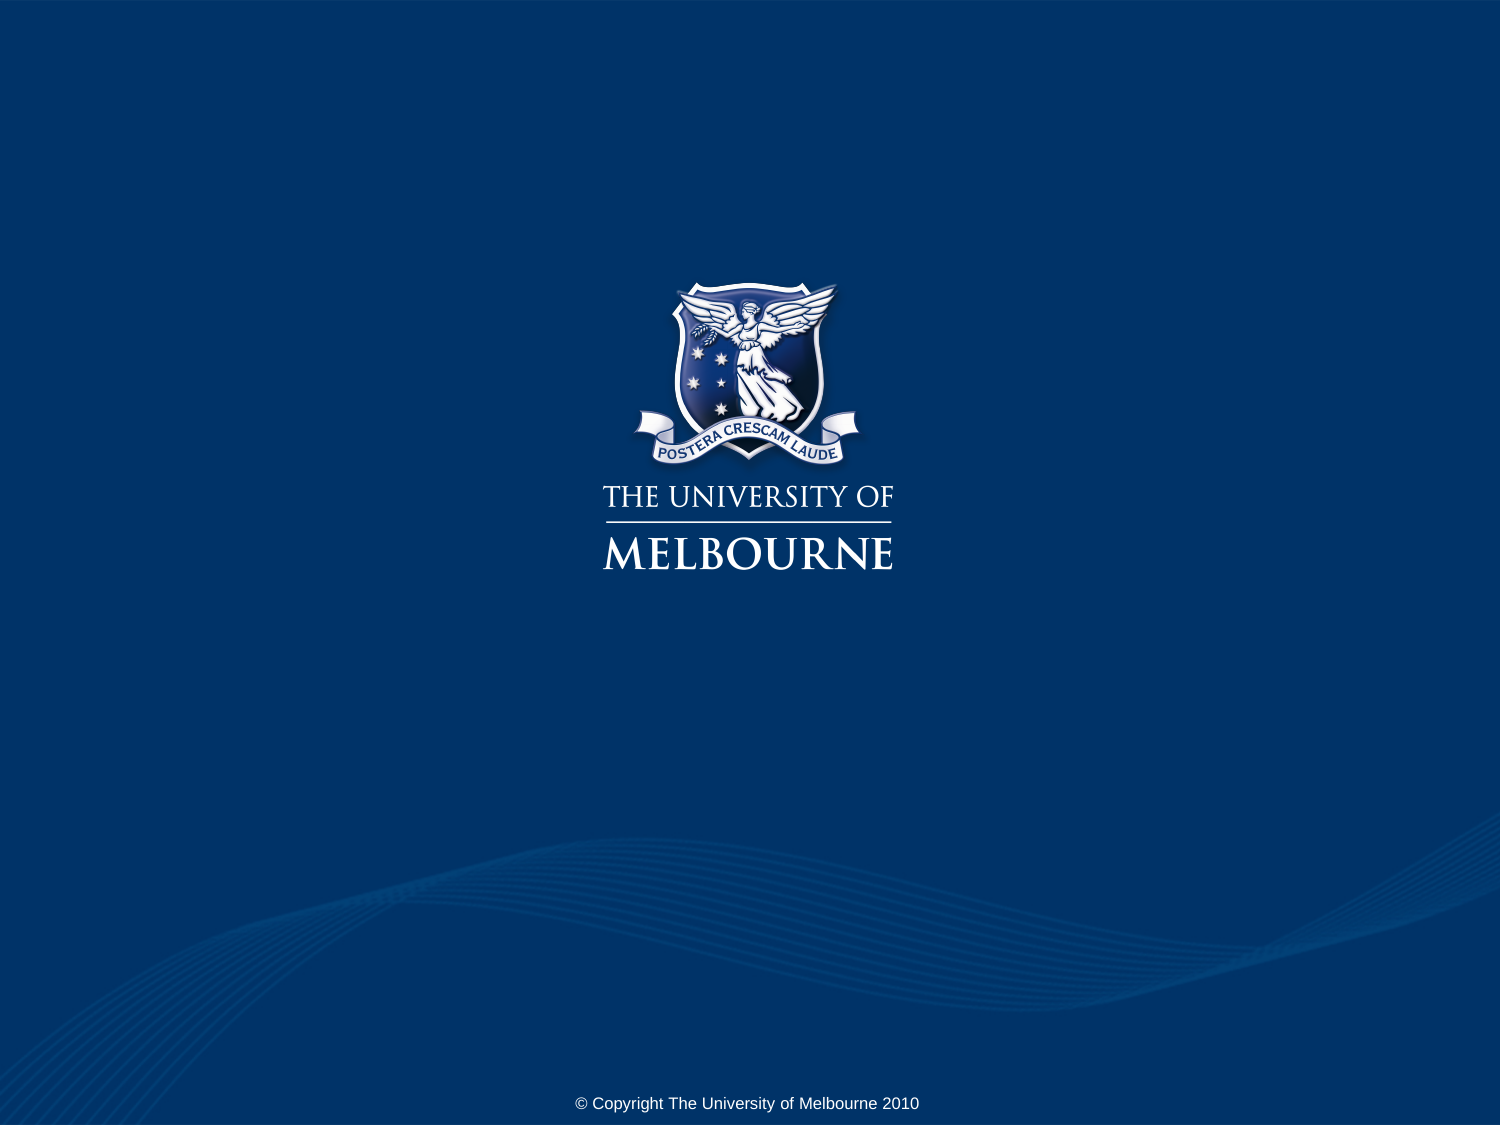

© Copyright The University of Melbourne 2010